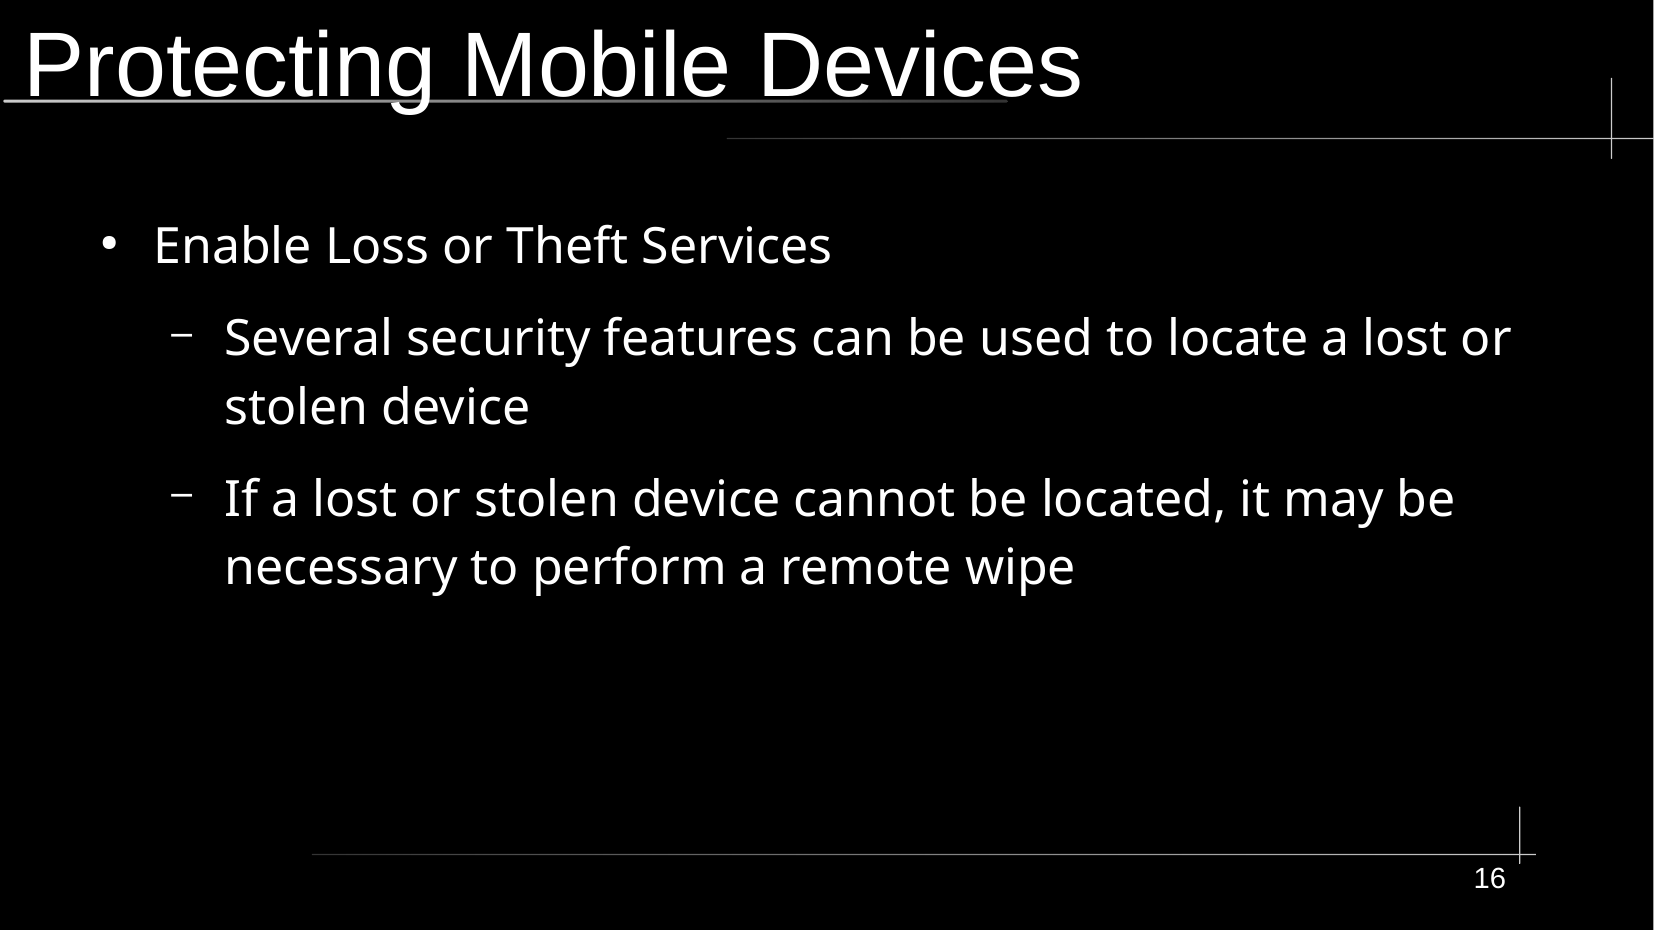

# Protecting Mobile Devices
Enable Loss or Theft Services
Several security features can be used to locate a lost or stolen device
If a lost or stolen device cannot be located, it may be necessary to perform a remote wipe
16